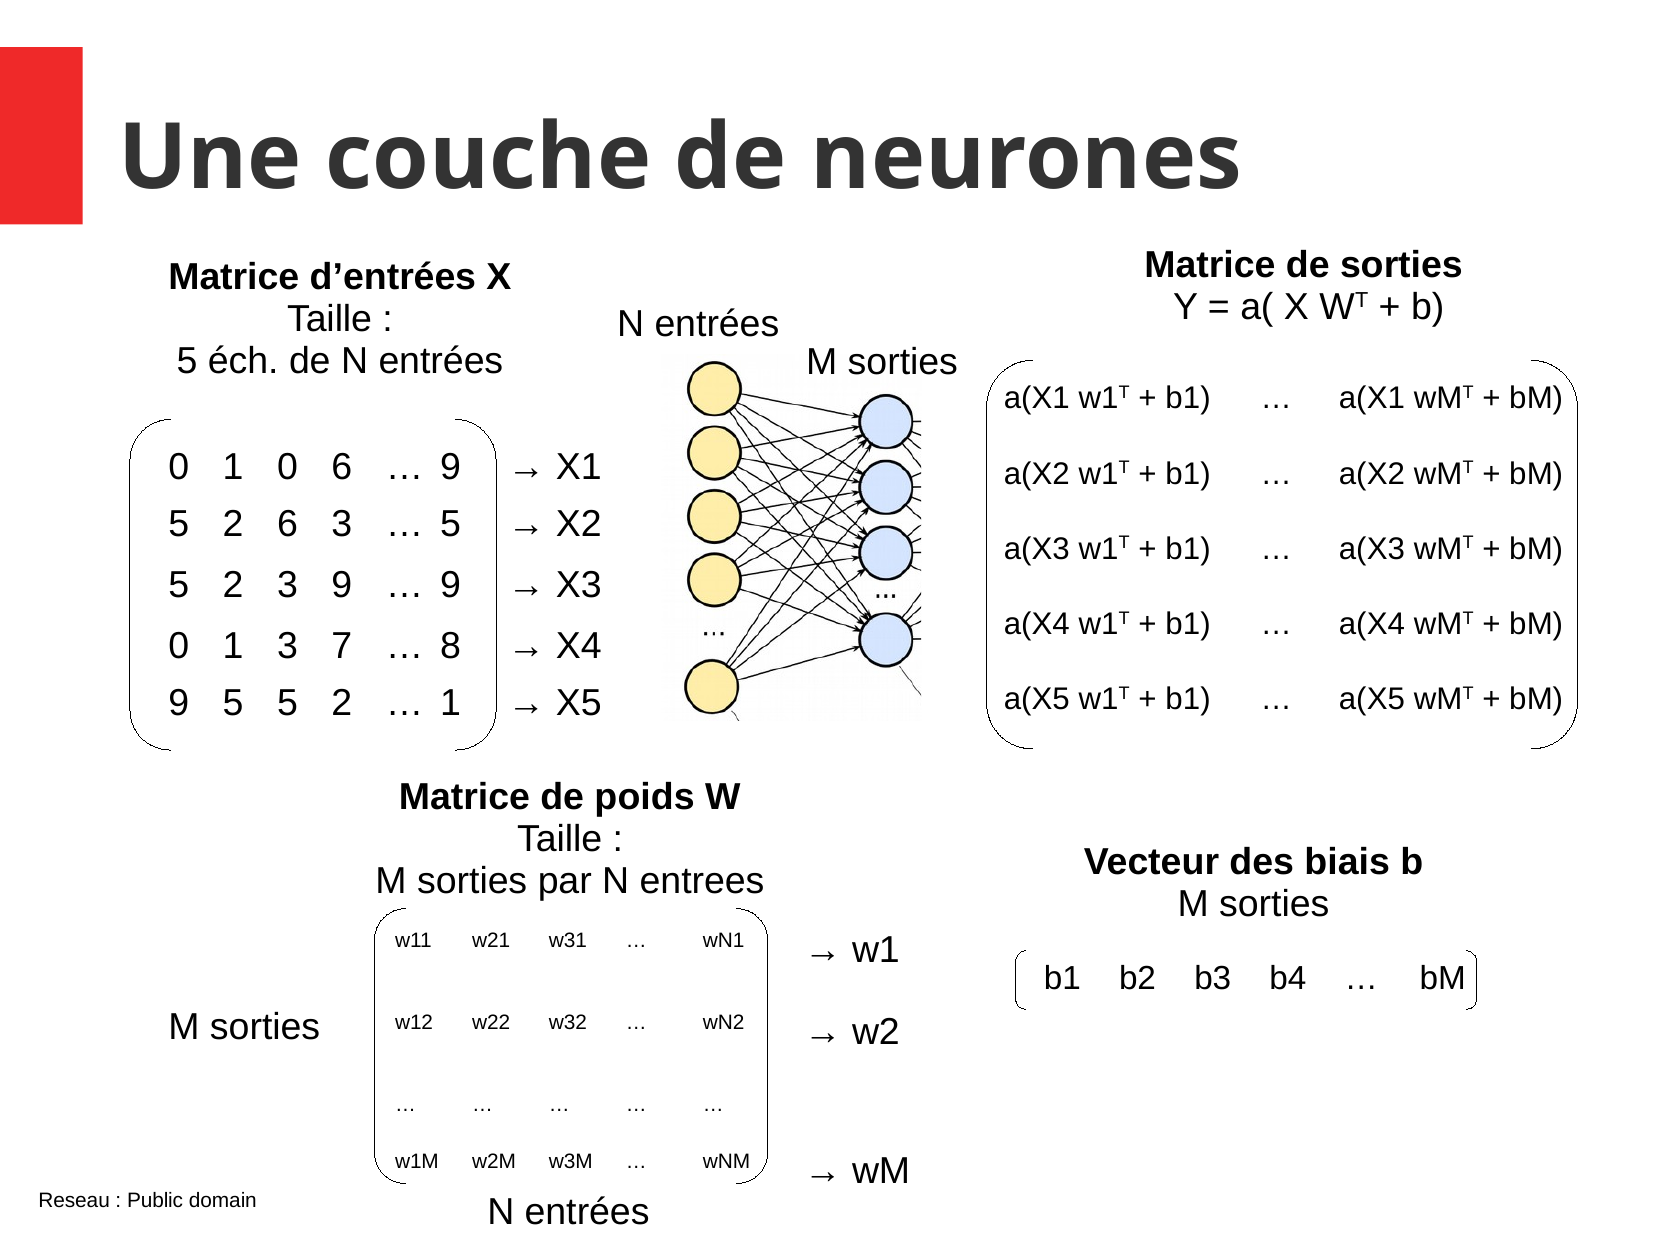

# Une couche de neurones
Matrice de sorties
Y = a( X WT + b)
Matrice d’entrées X
Taille :
5 éch. de N entrées
N entrées
M sorties
| a(X1 w1T + b1) | … | a(X1 wMT + bM) |
| --- | --- | --- |
| a(X2 w1T + b1) | … | a(X2 wMT + bM) |
| a(X3 w1T + b1) | … | a(X3 wMT + bM) |
| a(X4 w1T + b1) | … | a(X4 wMT + bM) |
| a(X5 w1T + b1) | … | a(X5 wMT + bM) |
| 0 | 1 | 0 | 6 | … | 9 | → X1 |
| --- | --- | --- | --- | --- | --- | --- |
| 5 | 2 | 6 | 3 | … | 5 | → X2 |
| 5 | 2 | 3 | 9 | … | 9 | → X3 |
| 0 | 1 | 3 | 7 | … | 8 | → X4 |
| 9 | 5 | 5 | 2 | … | 1 | → X5 |
Matrice de sortie Y
Y = activation(X WT+ b)
Matrice de poids W
Taille :
M sorties par N entrees
Vecteur des biais b
M sorties
| w11 | w21 | w31 | … | wN1 | → w1 |
| --- | --- | --- | --- | --- | --- |
| w12 | w22 | w32 | … | wN2 | → w2 |
| … | … | … | … | … | |
| w1M | w2M | w3M | … | wNM | → wM |
| b1 | b2 | b3 | b4 | … | bM |
| --- | --- | --- | --- | --- | --- |
M sorties
Reseau : Public domain
N entrées